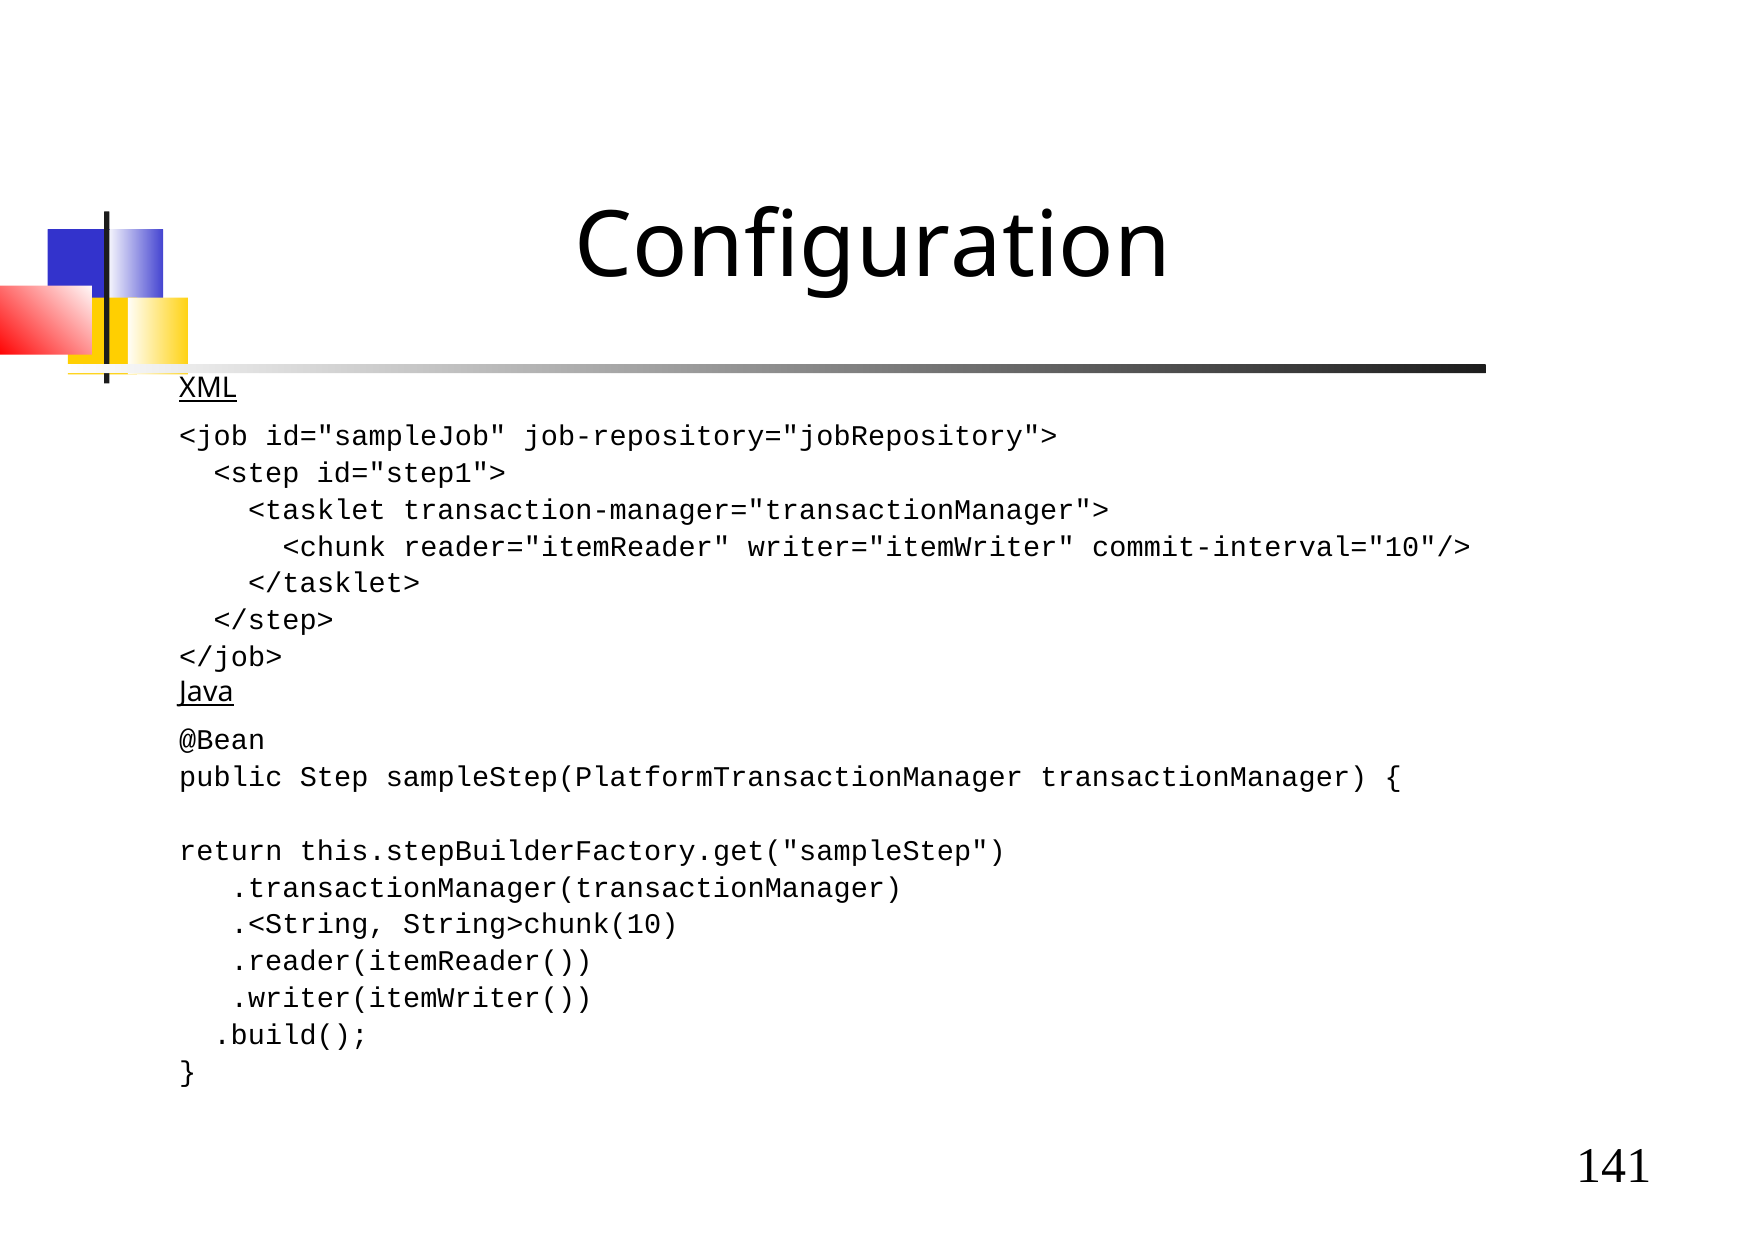

# Configuration
XML
<job id="sampleJob" job-repository="jobRepository">
 <step id="step1">
 <tasklet transaction-manager="transactionManager">
 <chunk reader="itemReader" writer="itemWriter" commit-interval="10"/>
 </tasklet>
 </step>
</job>
Java
@Bean
public Step sampleStep(PlatformTransactionManager transactionManager) {
return this.stepBuilderFactory.get("sampleStep")
 .transactionManager(transactionManager)
 .<String, String>chunk(10)
 .reader(itemReader())
 .writer(itemWriter())
 .build();
}